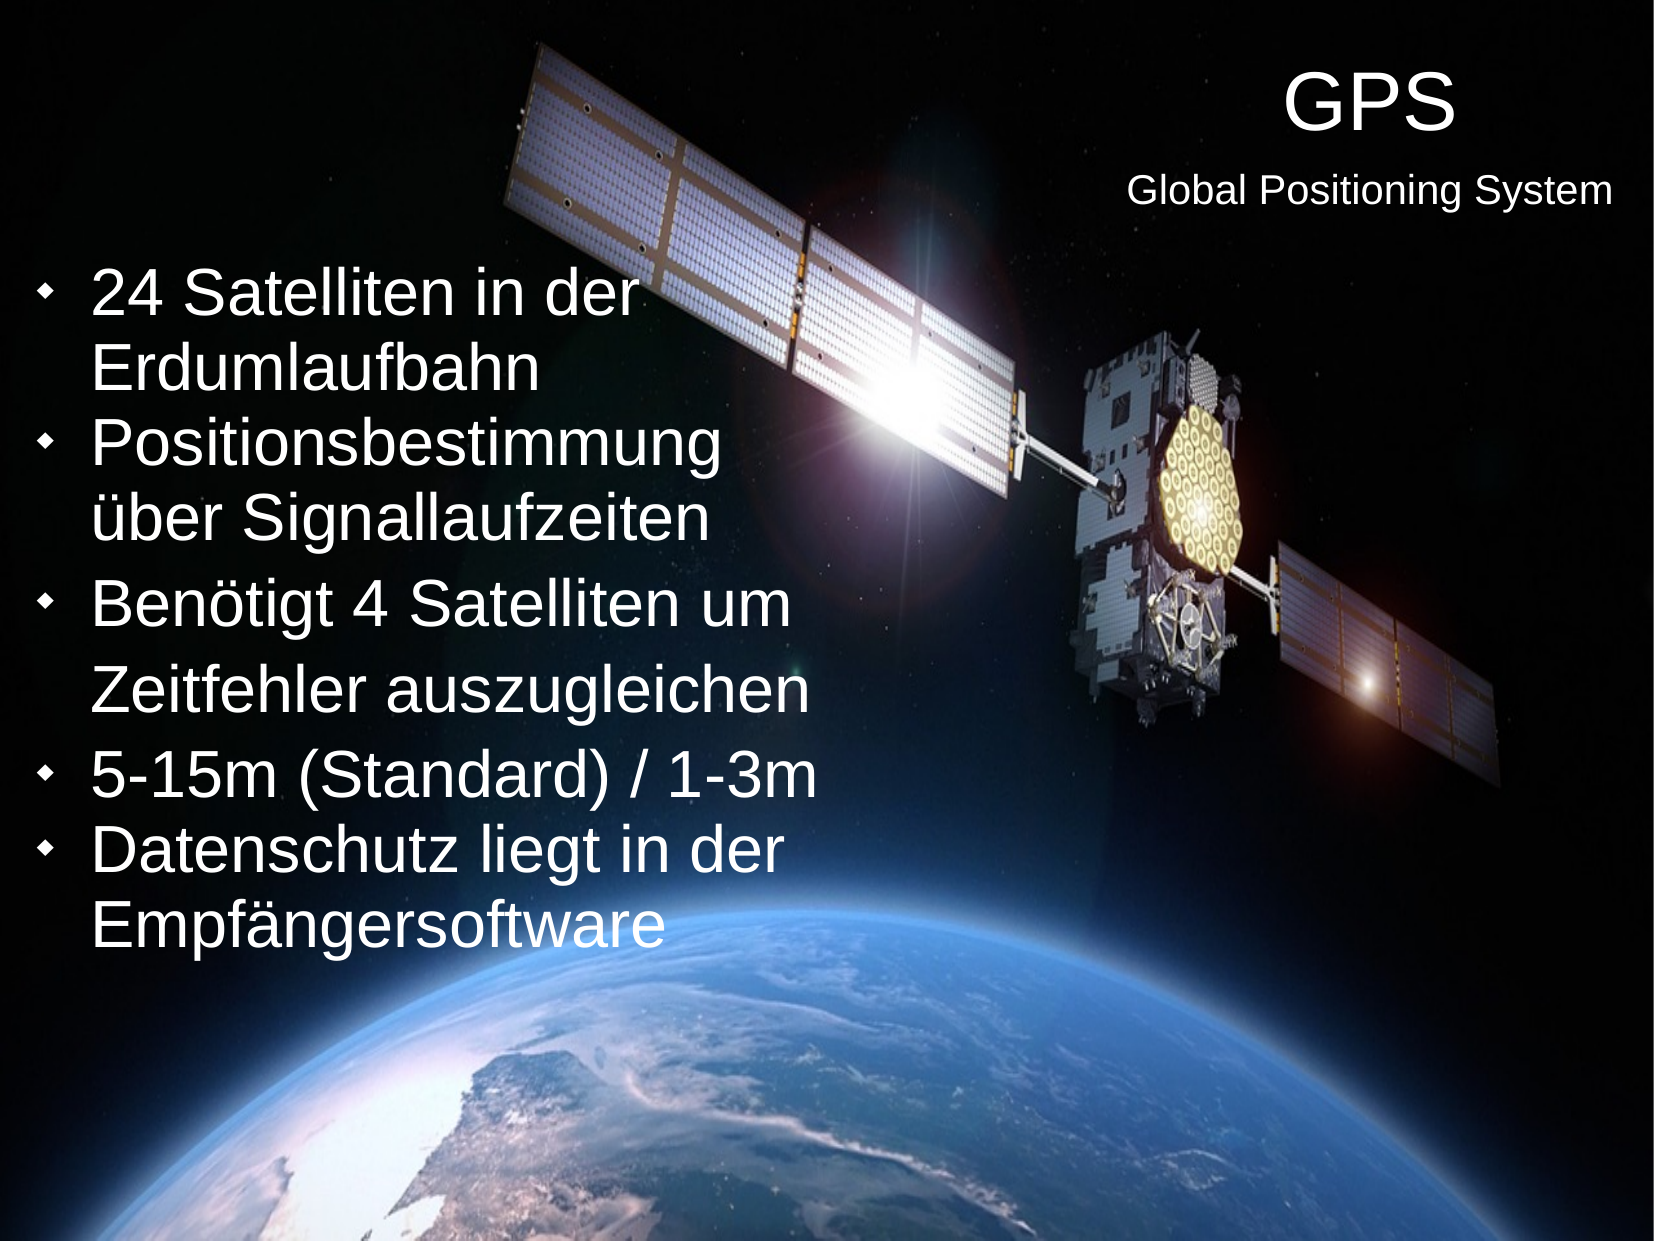

GPS
Global Positioning System
24 Satelliten in der Erdumlaufbahn
Positionsbestimmung über Signallaufzeiten
Benötigt 4 Satelliten um Zeitfehler auszugleichen
5-15m (Standard) / 1-3m
Datenschutz liegt in der Empfängersoftware